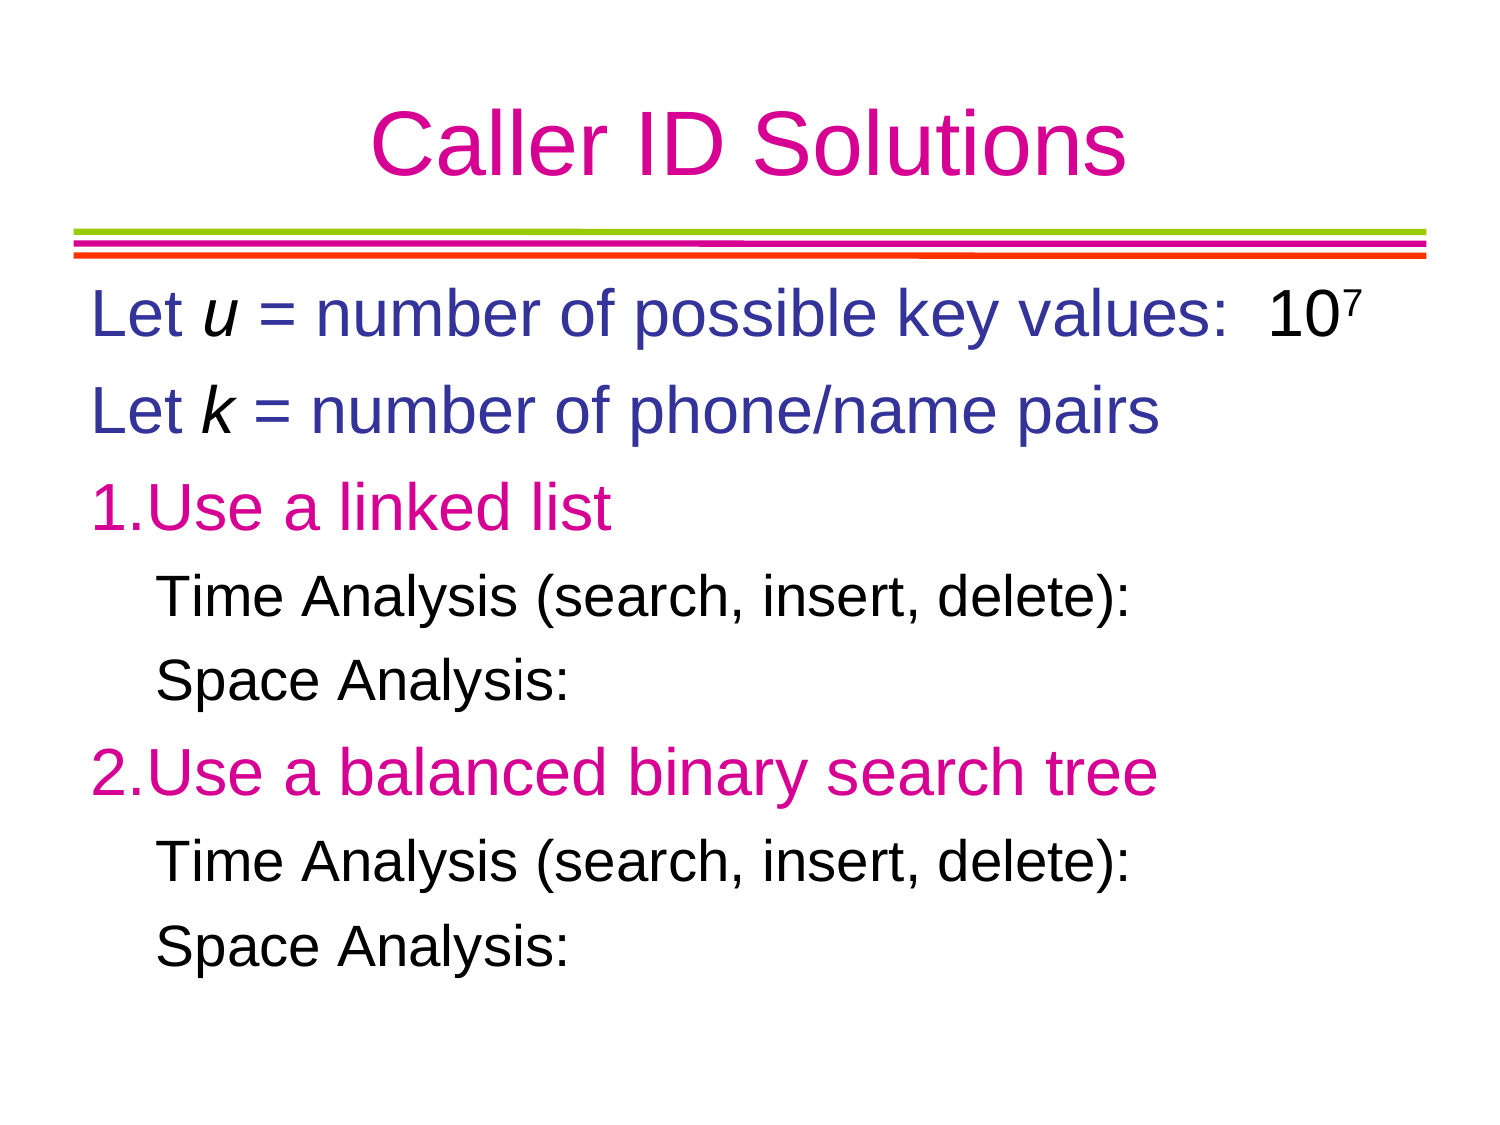

Caller ID Solutions
Let u = number of possible key values: 107
Let k = number of phone/name pairs
Use a linked list
Time Analysis (search, insert, delete):
Space Analysis:
Use a balanced binary search tree
Time Analysis (search, insert, delete):
Space Analysis: